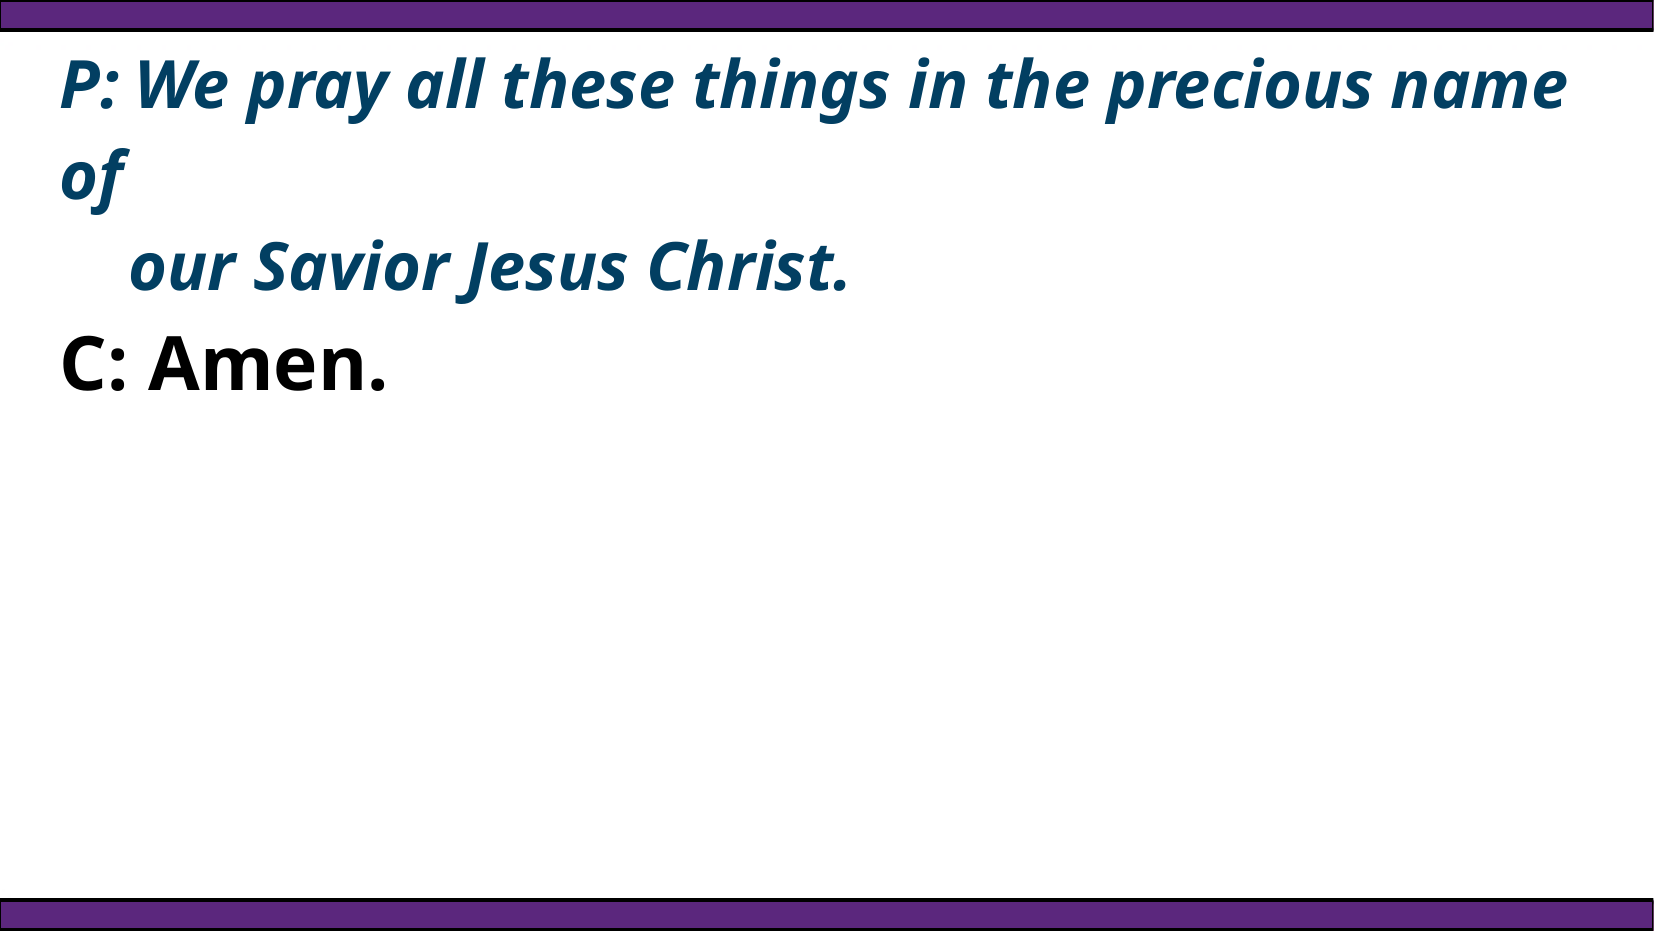

P:	We pray all these things in the precious name of
 our Savior Jesus Christ.
C: Amen.